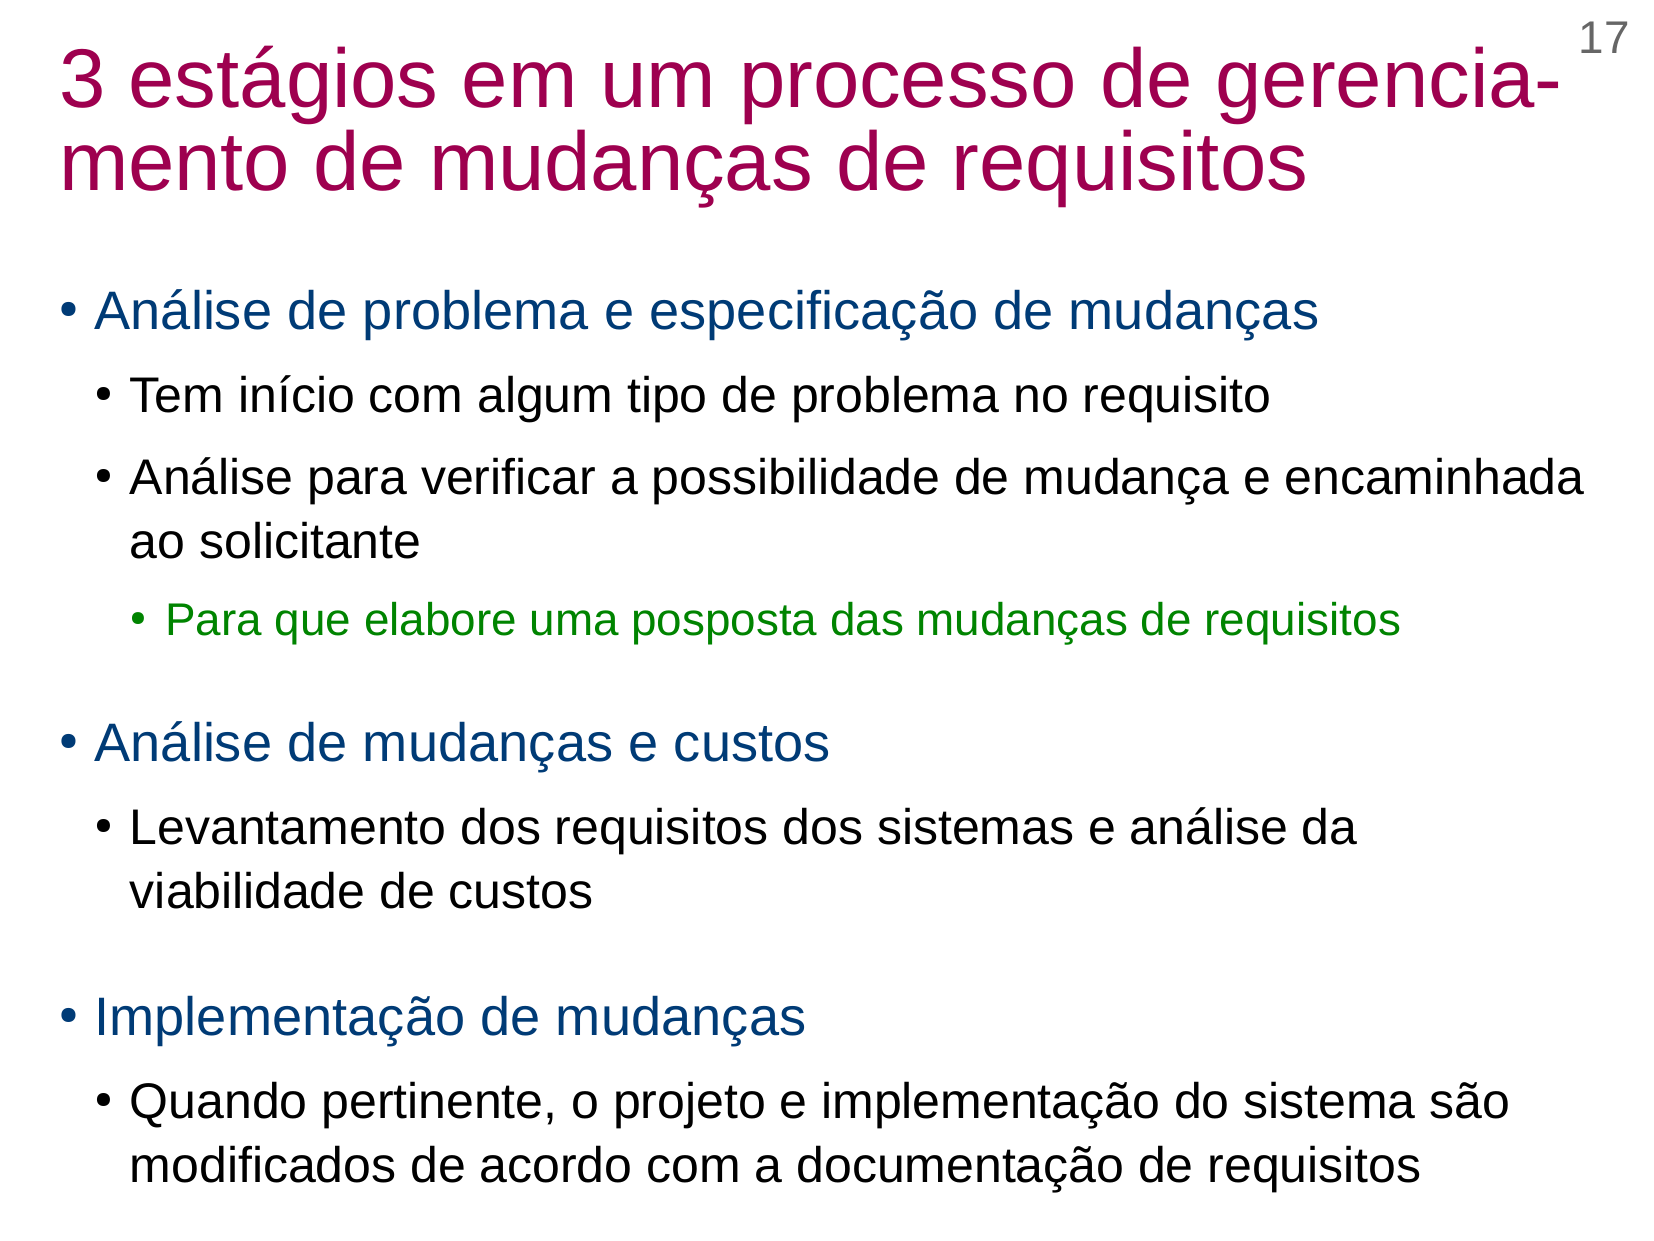

# 3 estágios em um processo de gerencia-mento de mudanças de requisitos
17
Análise de problema e especificação de mudanças
Tem início com algum tipo de problema no requisito
Análise para verificar a possibilidade de mudança e encaminhada ao solicitante
Para que elabore uma posposta das mudanças de requisitos
Análise de mudanças e custos
Levantamento dos requisitos dos sistemas e análise da viabilidade de custos
Implementação de mudanças
Quando pertinente, o projeto e implementação do sistema são modificados de acordo com a documentação de requisitos